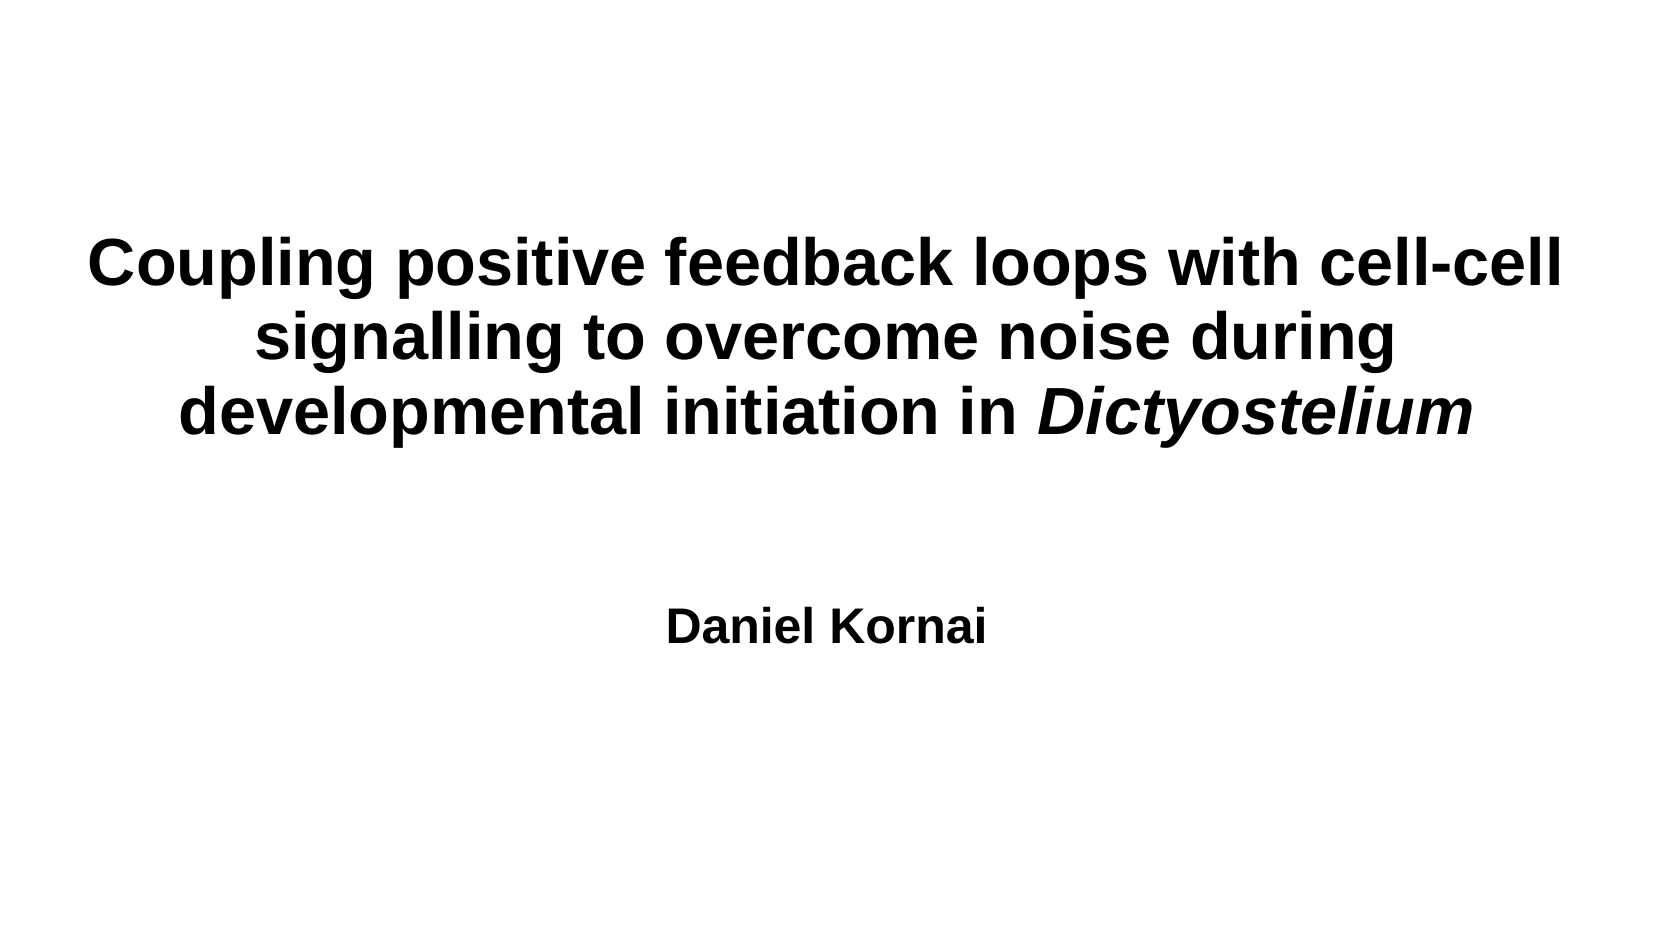

# Coupling positive feedback loops with cell-cell signalling to overcome noise during developmental initiation in Dictyostelium Daniel Kornai